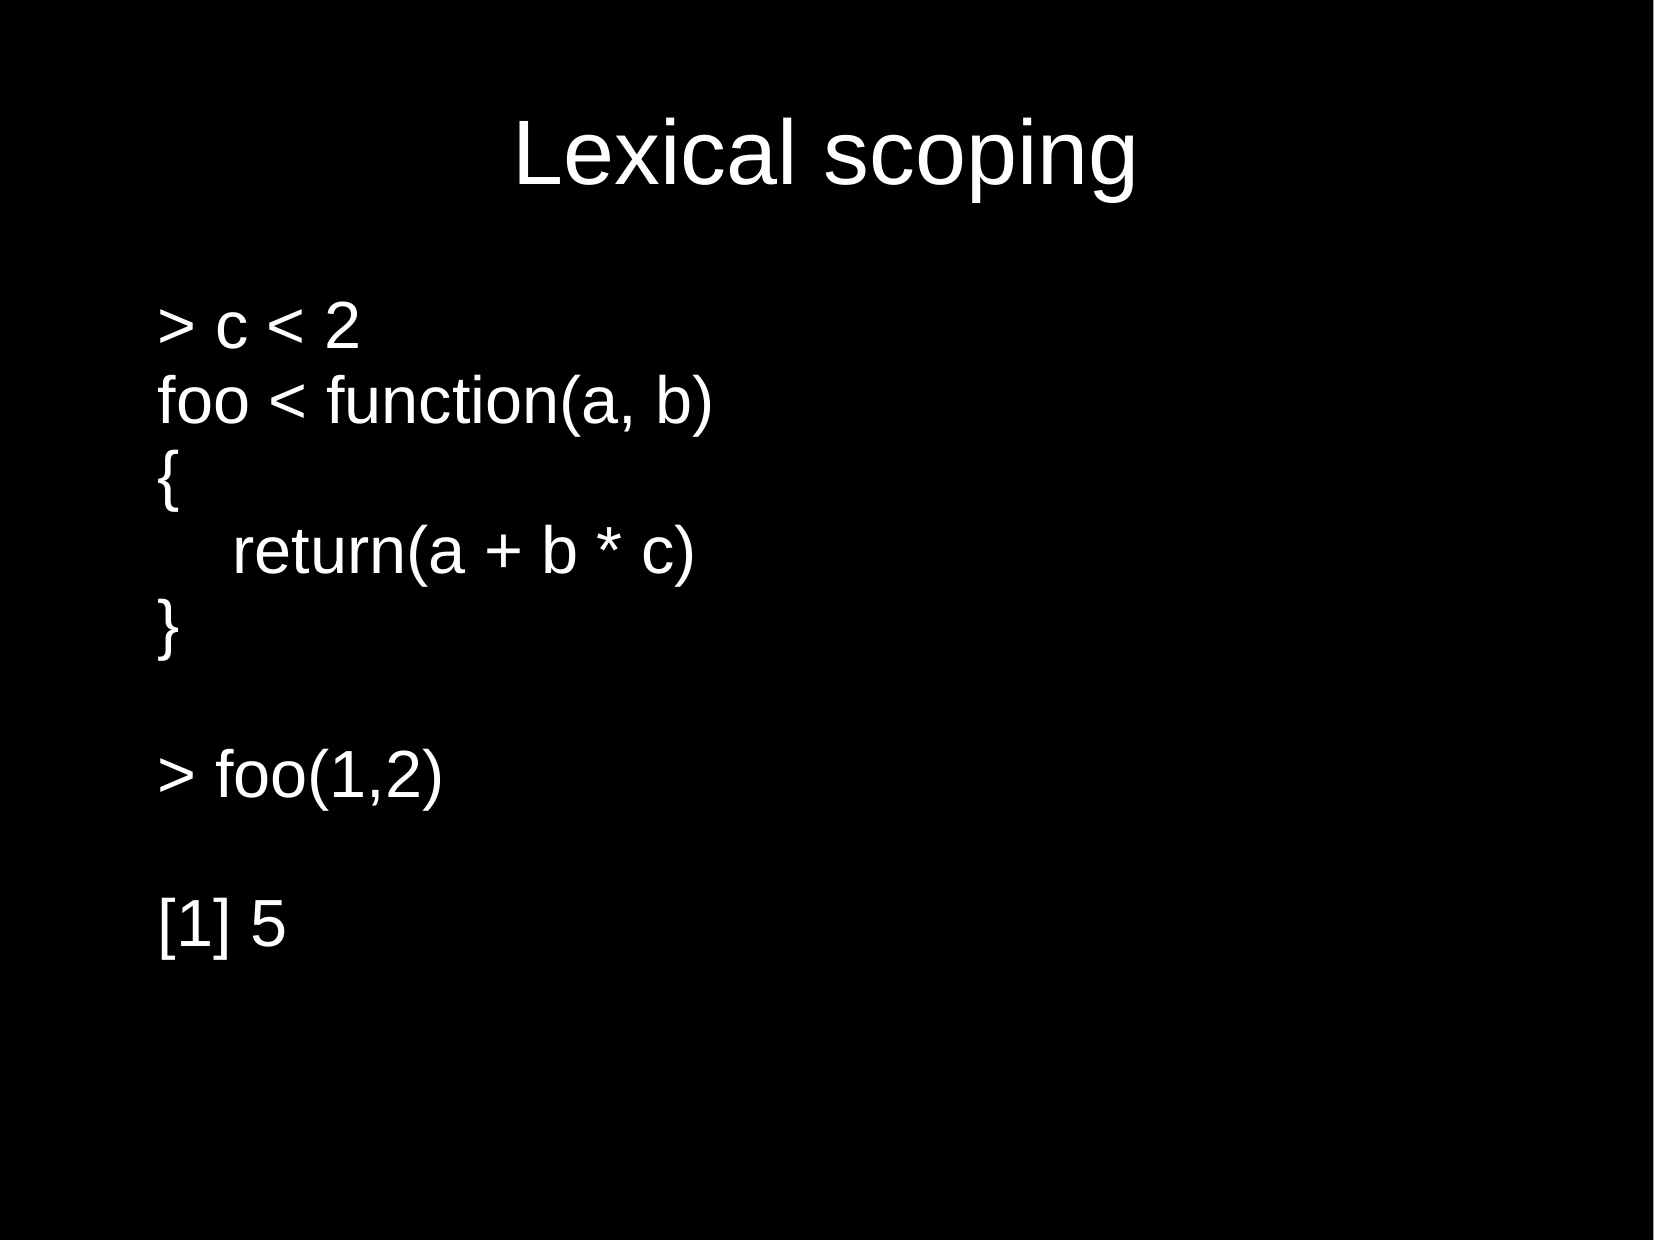

Lexical scoping
# > c <­ 2
	foo <­ function(a, b)
	{
		return(a + b * c)
	}
	> foo(1,2)
	[1] 5